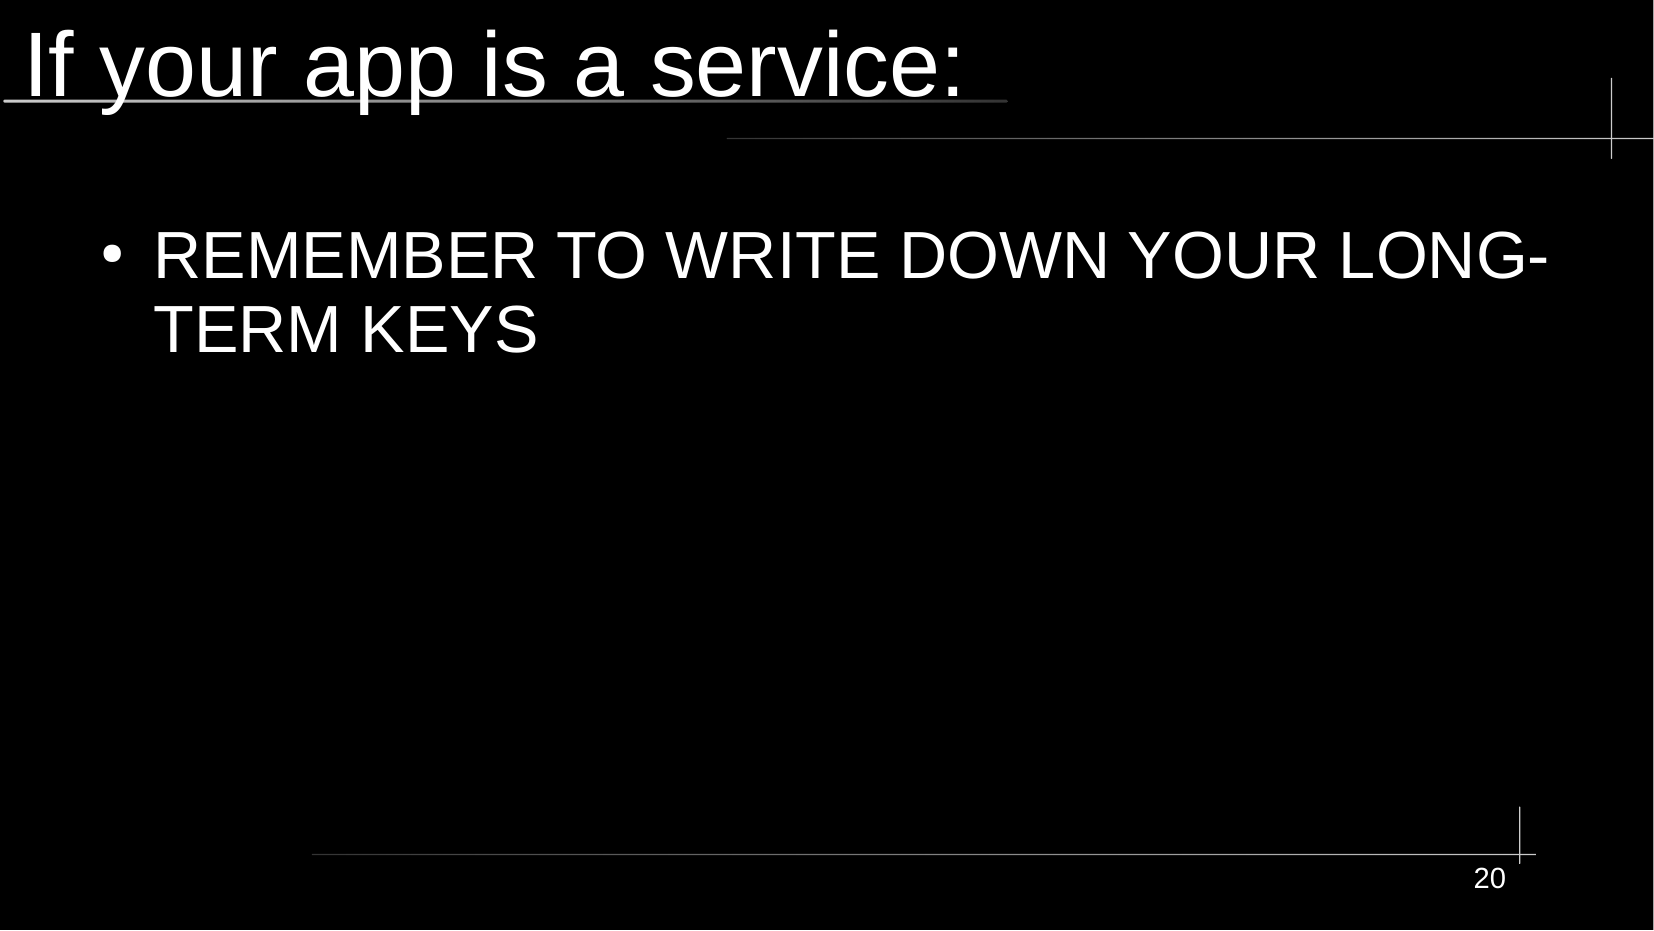

# If your app is a service:
REMEMBER TO WRITE DOWN YOUR LONG-TERM KEYS
20